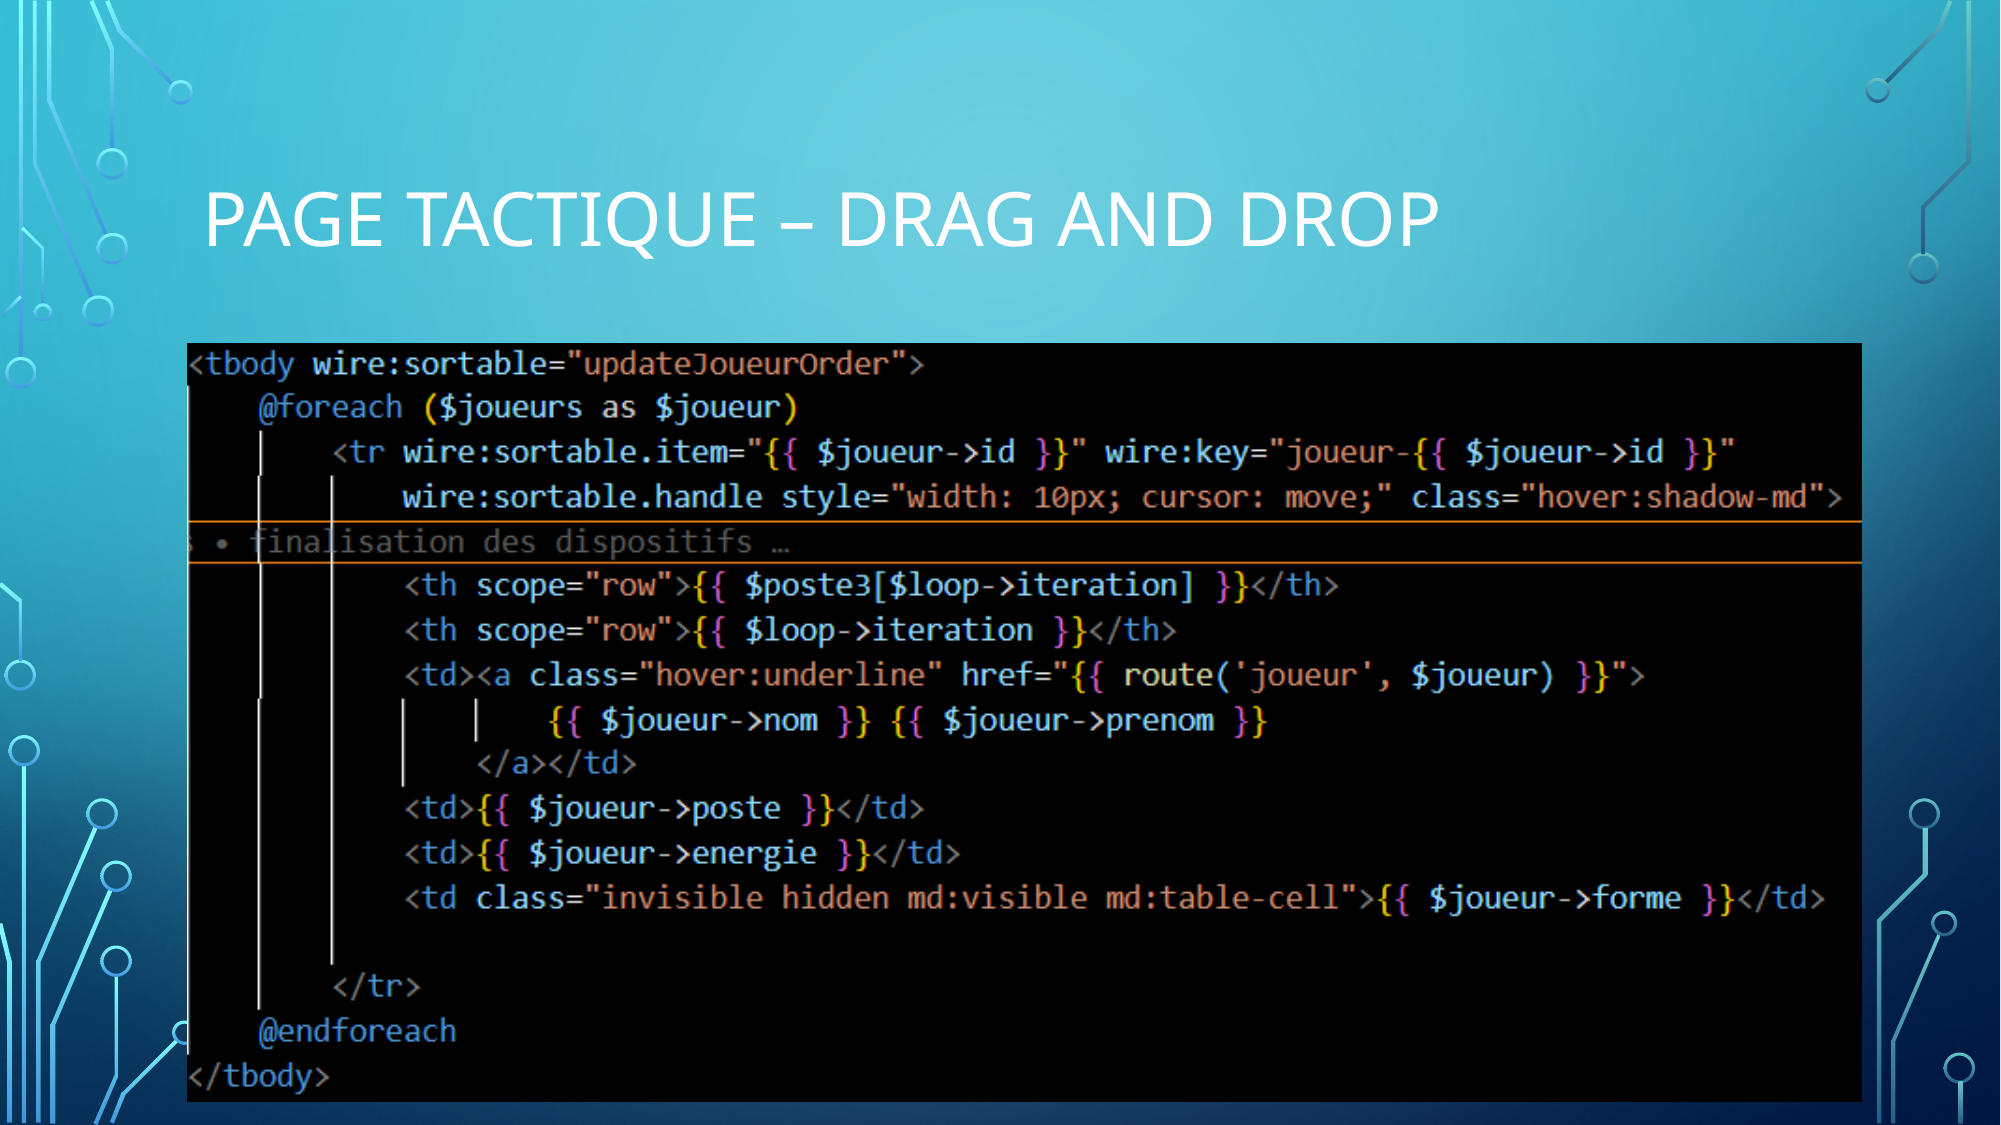

# Page tactique – drag and drop